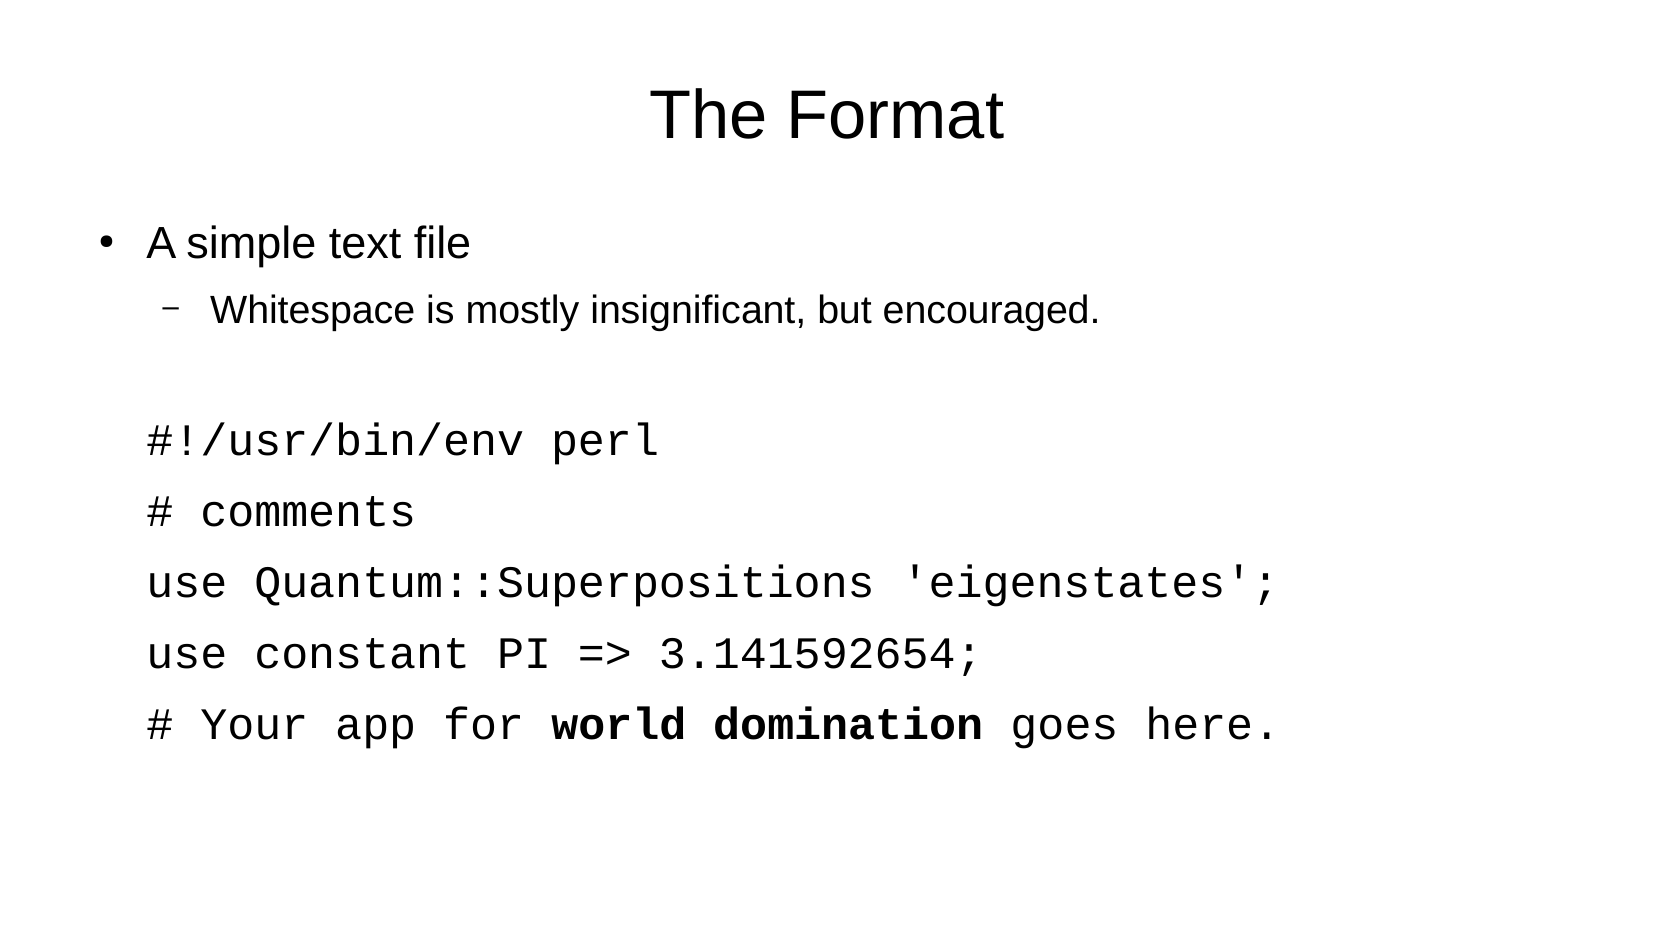

# The Format
A simple text file
Whitespace is mostly insignificant, but encouraged.
#!/usr/bin/env perl
# comments
use Quantum::Superpositions 'eigenstates';
use constant PI => 3.141592654;
# Your app for world domination goes here.